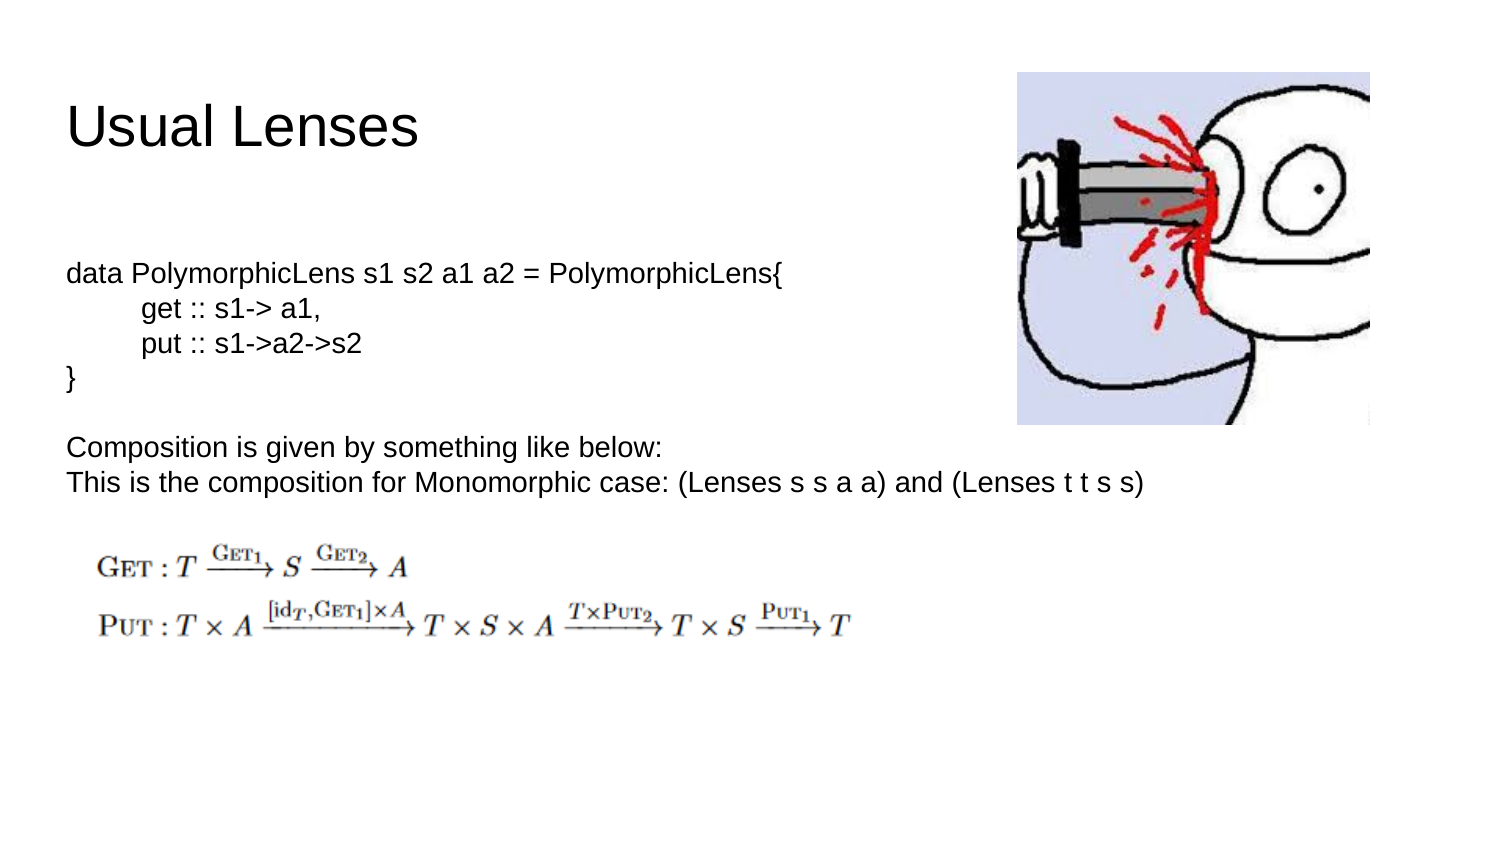

# Usual Lenses
data PolymorphicLens s1 s2 a1 a2 = PolymorphicLens{
	get :: s1-> a1,
	put :: s1->a2->s2
}
Composition is given by something like below:
This is the composition for Monomorphic case: (Lenses s s a a) and (Lenses t t s s)